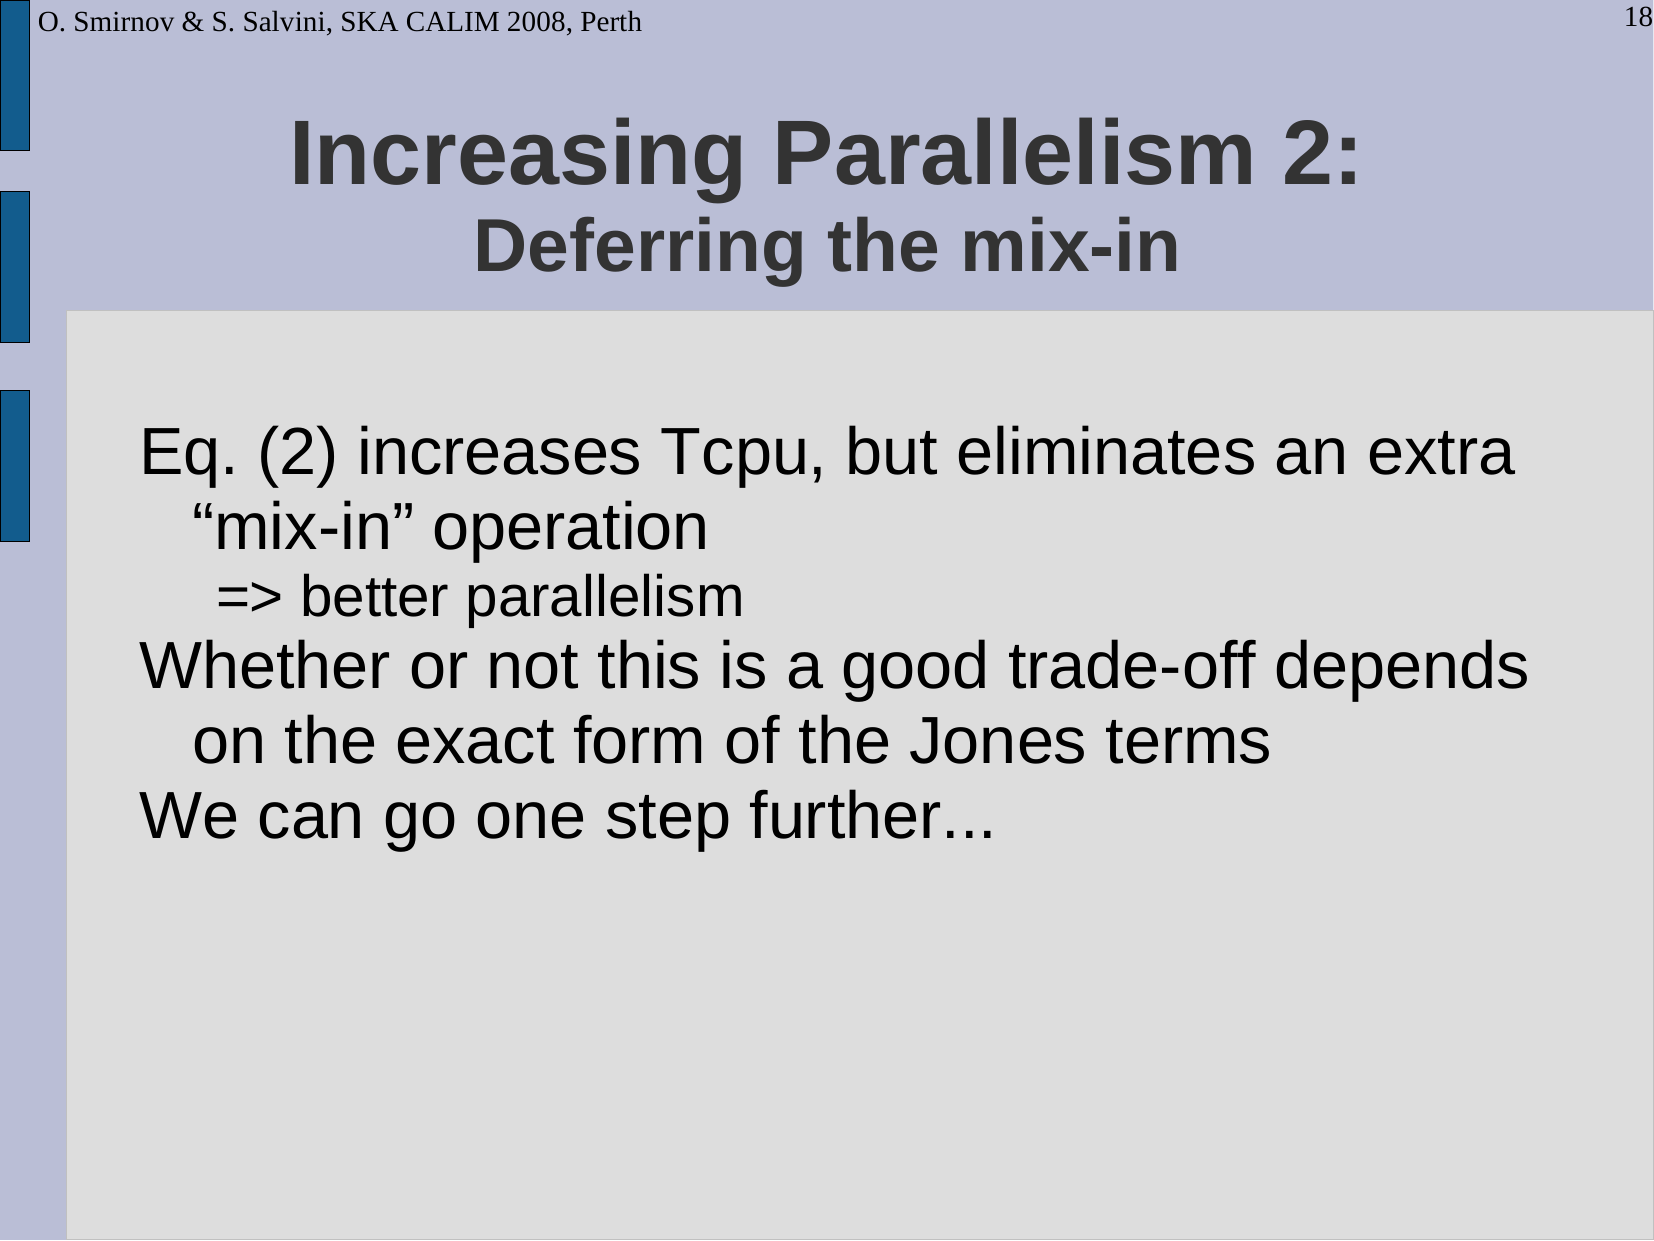

18
O. Smirnov & S. Salvini, SKA CALIM 2008, Perth
# Increasing Parallelism 2: Deferring the mix-in
Eq. (2) increases Tcpu, but eliminates an extra “mix-in” operation
=> better parallelism
Whether or not this is a good trade-off depends on the exact form of the Jones terms
We can go one step further...